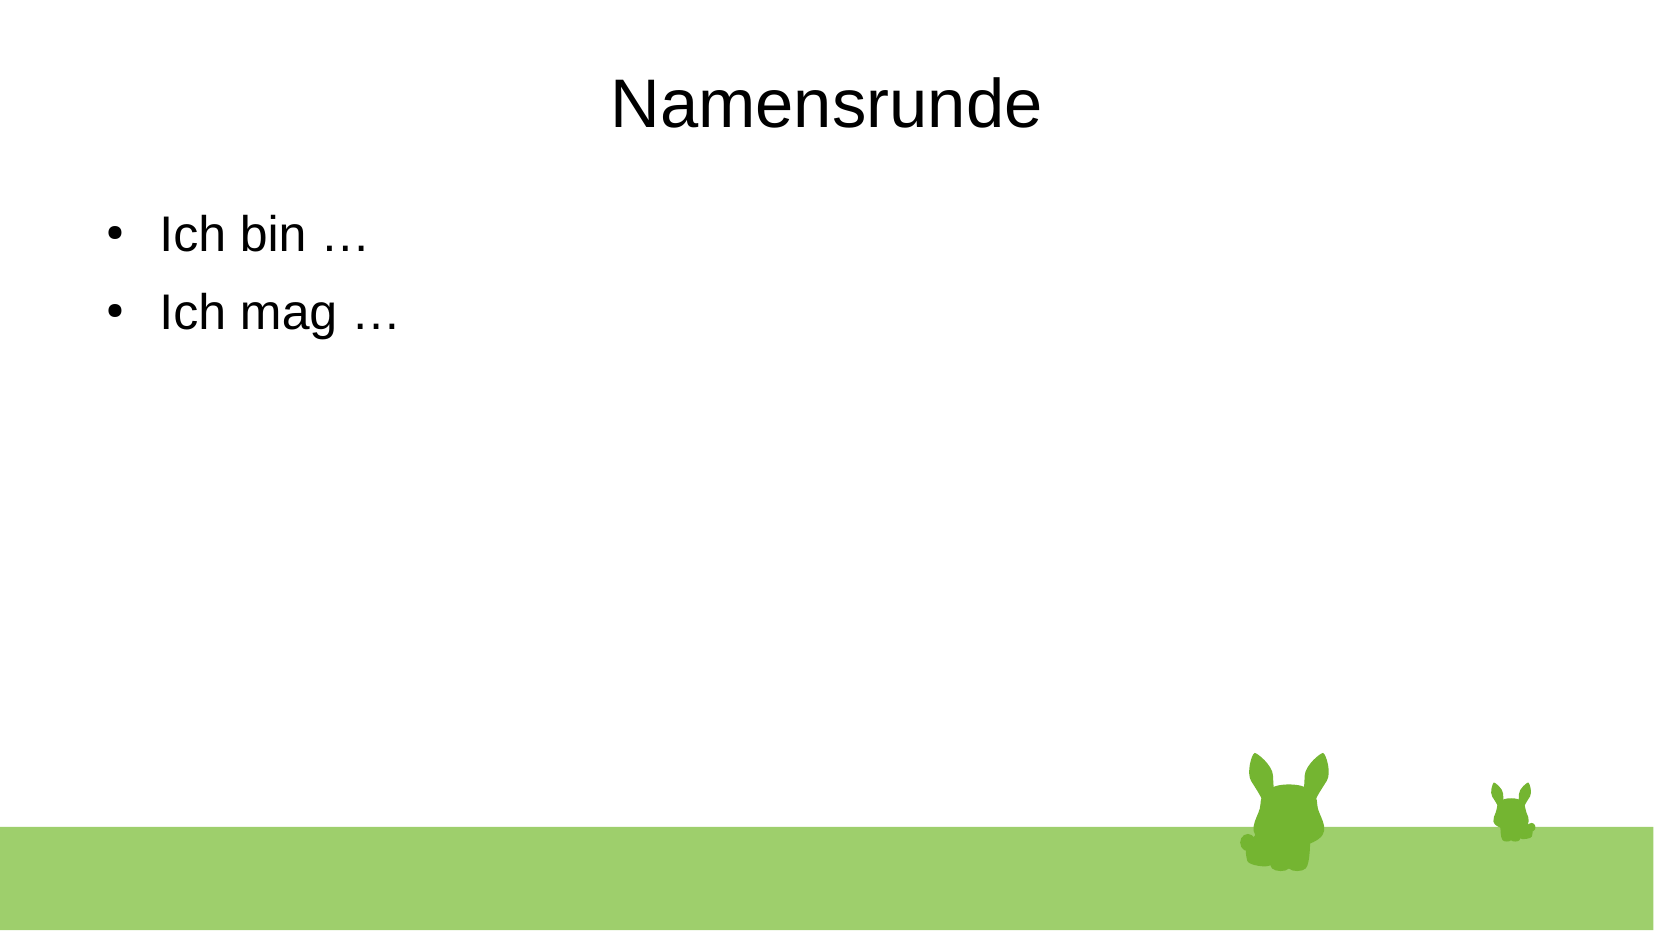

# Namensrunde
Ich bin …
Ich mag …